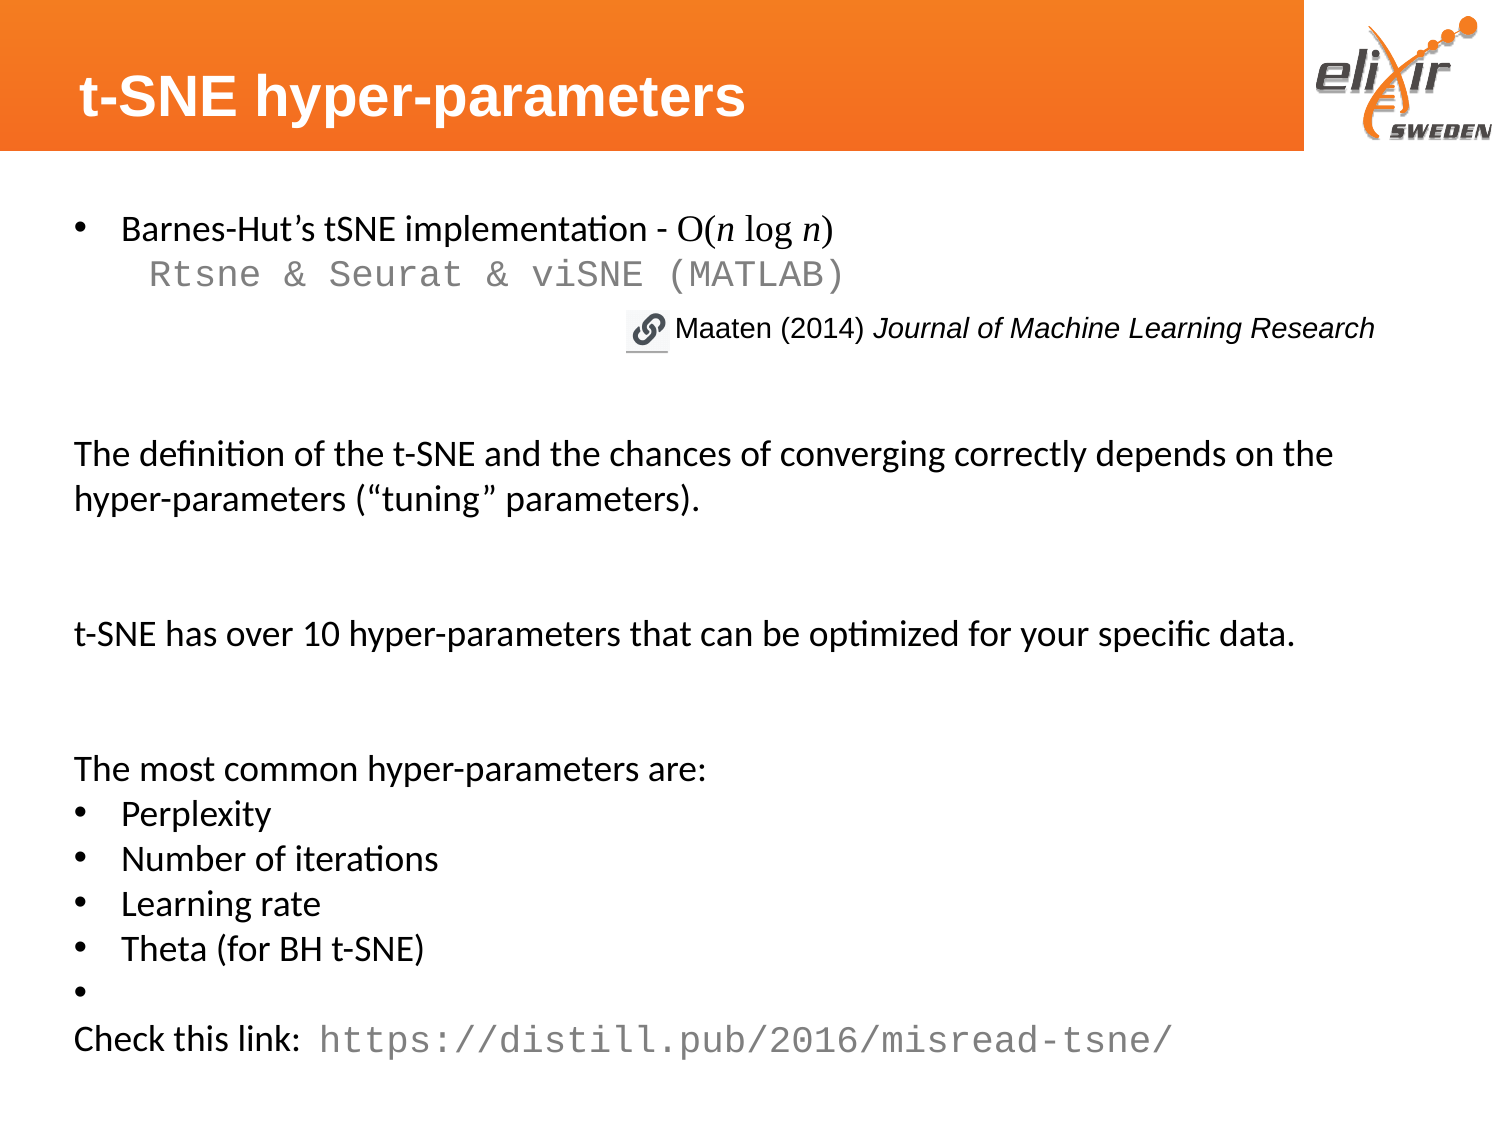

t-SNE hyper-parameters
Barnes-Hut’s tSNE implementation - O(n log n)
	Rtsne & Seurat & viSNE (MATLAB)
The definition of the t-SNE and the chances of converging correctly depends on the hyper-parameters (“tuning” parameters).
t-SNE has over 10 hyper-parameters that can be optimized for your specific data.
The most common hyper-parameters are:
Perplexity
Number of iterations
Learning rate
Theta (for BH t-SNE)
Check this link:
Maaten (2014) Journal of Machine Learning Research
https://distill.pub/2016/misread-tsne/